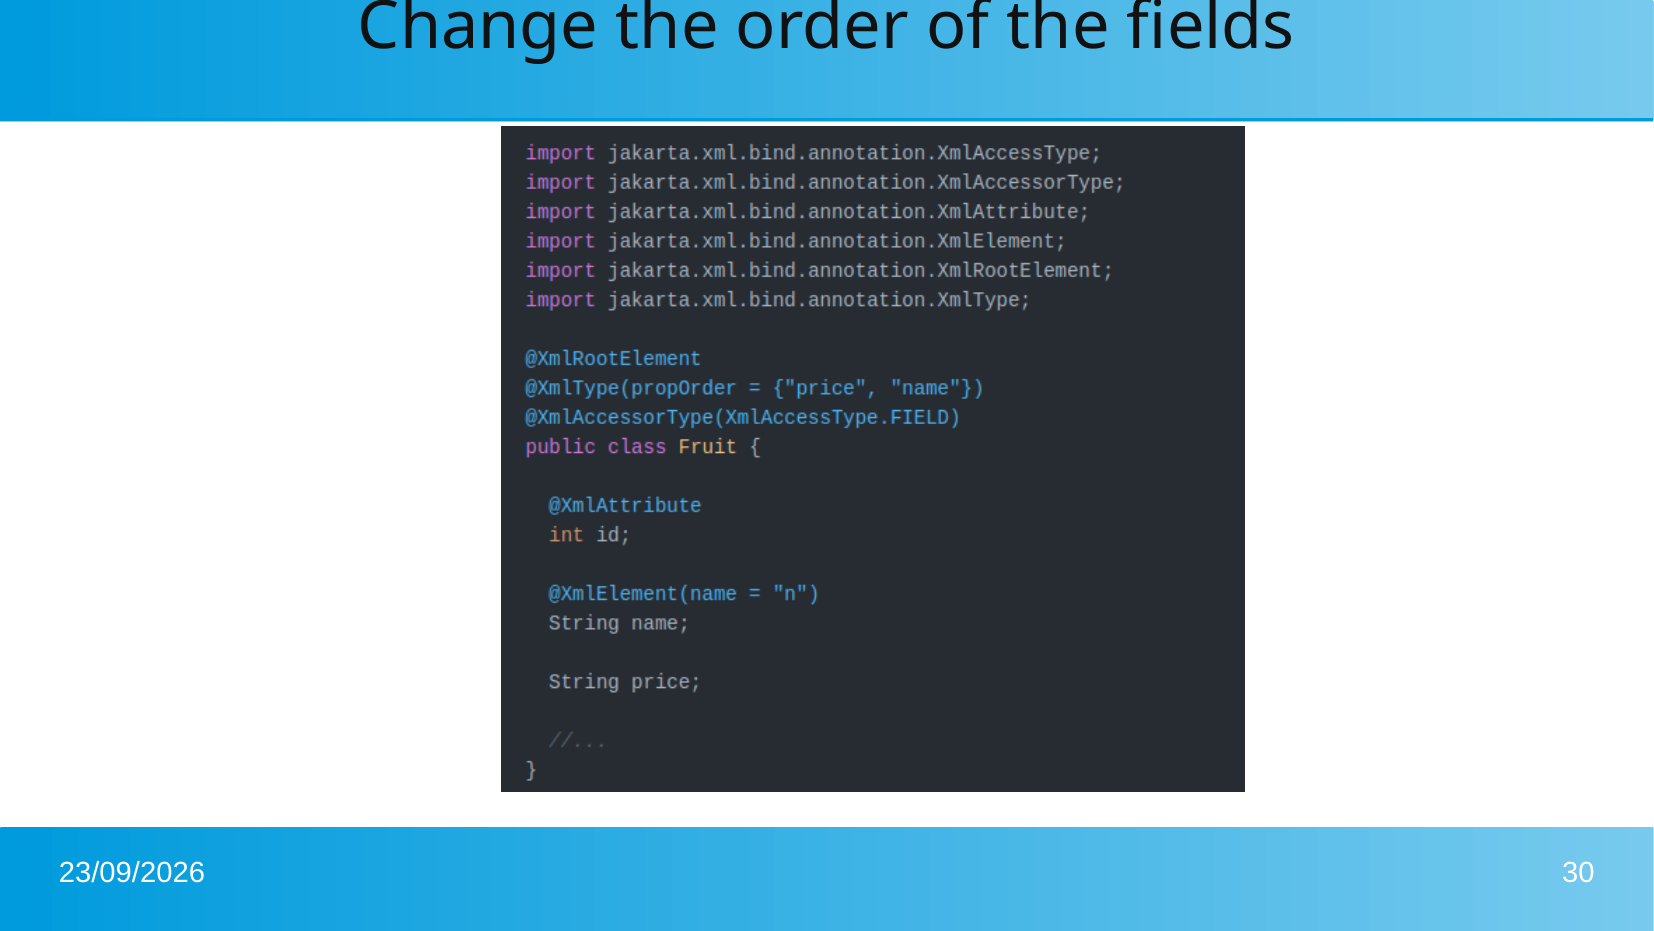

# Change the order of the fields
30